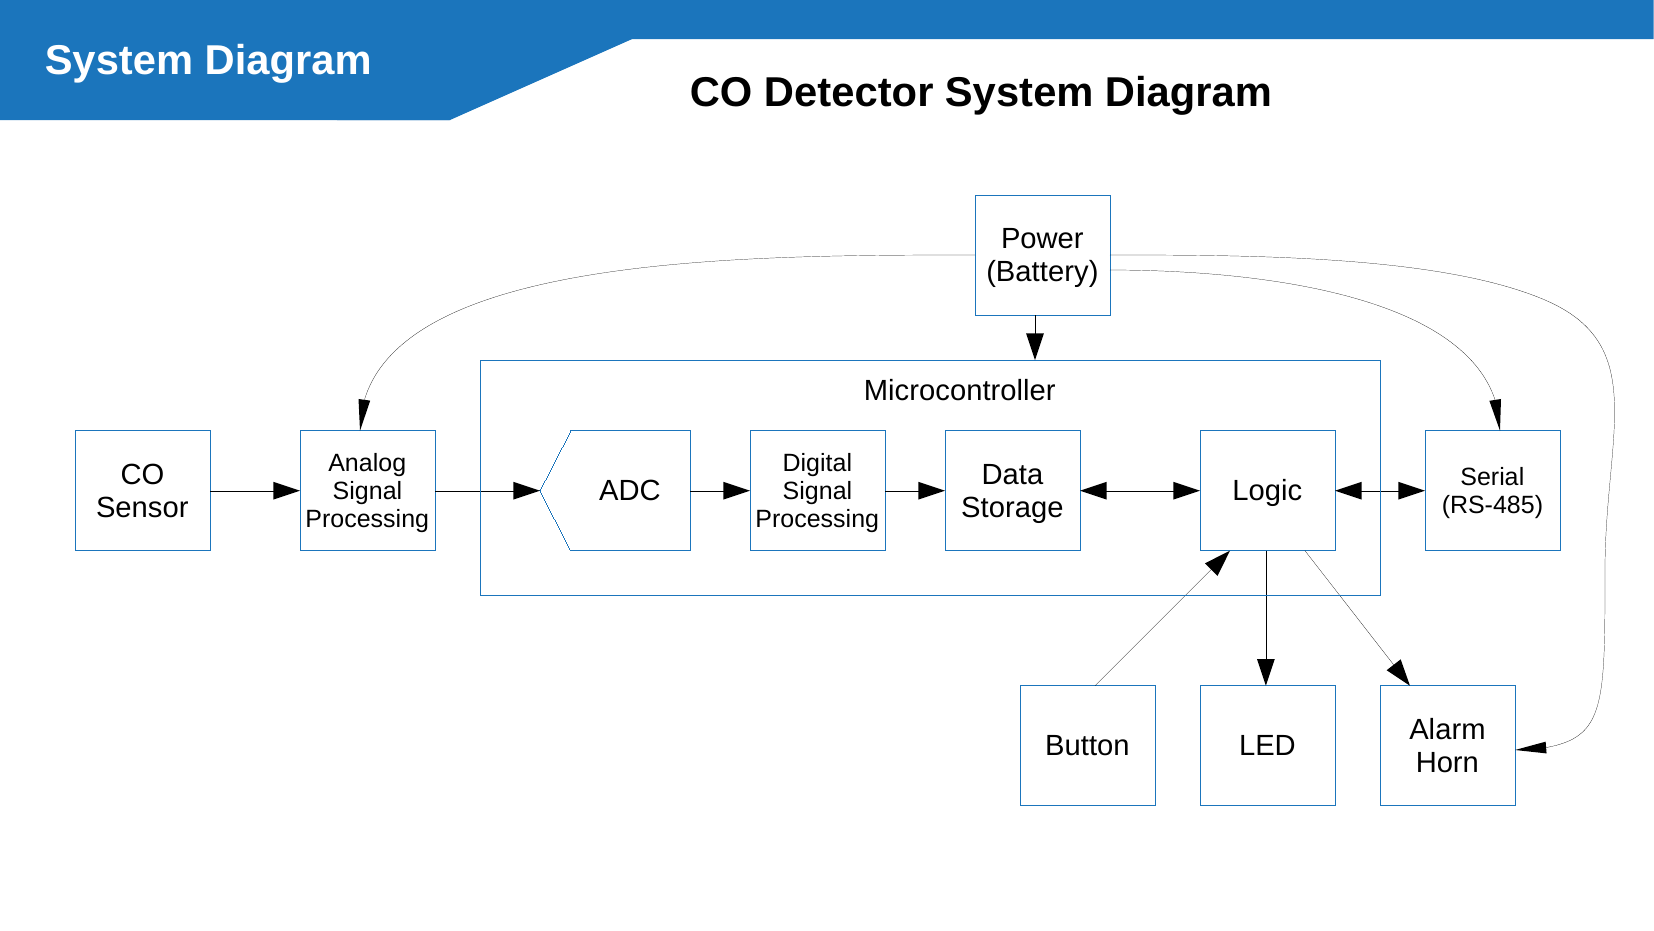

System Diagram
CO Detector System Diagram
Power
(Battery)
Microcontroller
CO
Sensor
Analog
Signal
Processing
ADC
Digital
Signal
Processing
Data
Storage
Logic
Serial
(RS-485)
Button
LED
Alarm
Horn